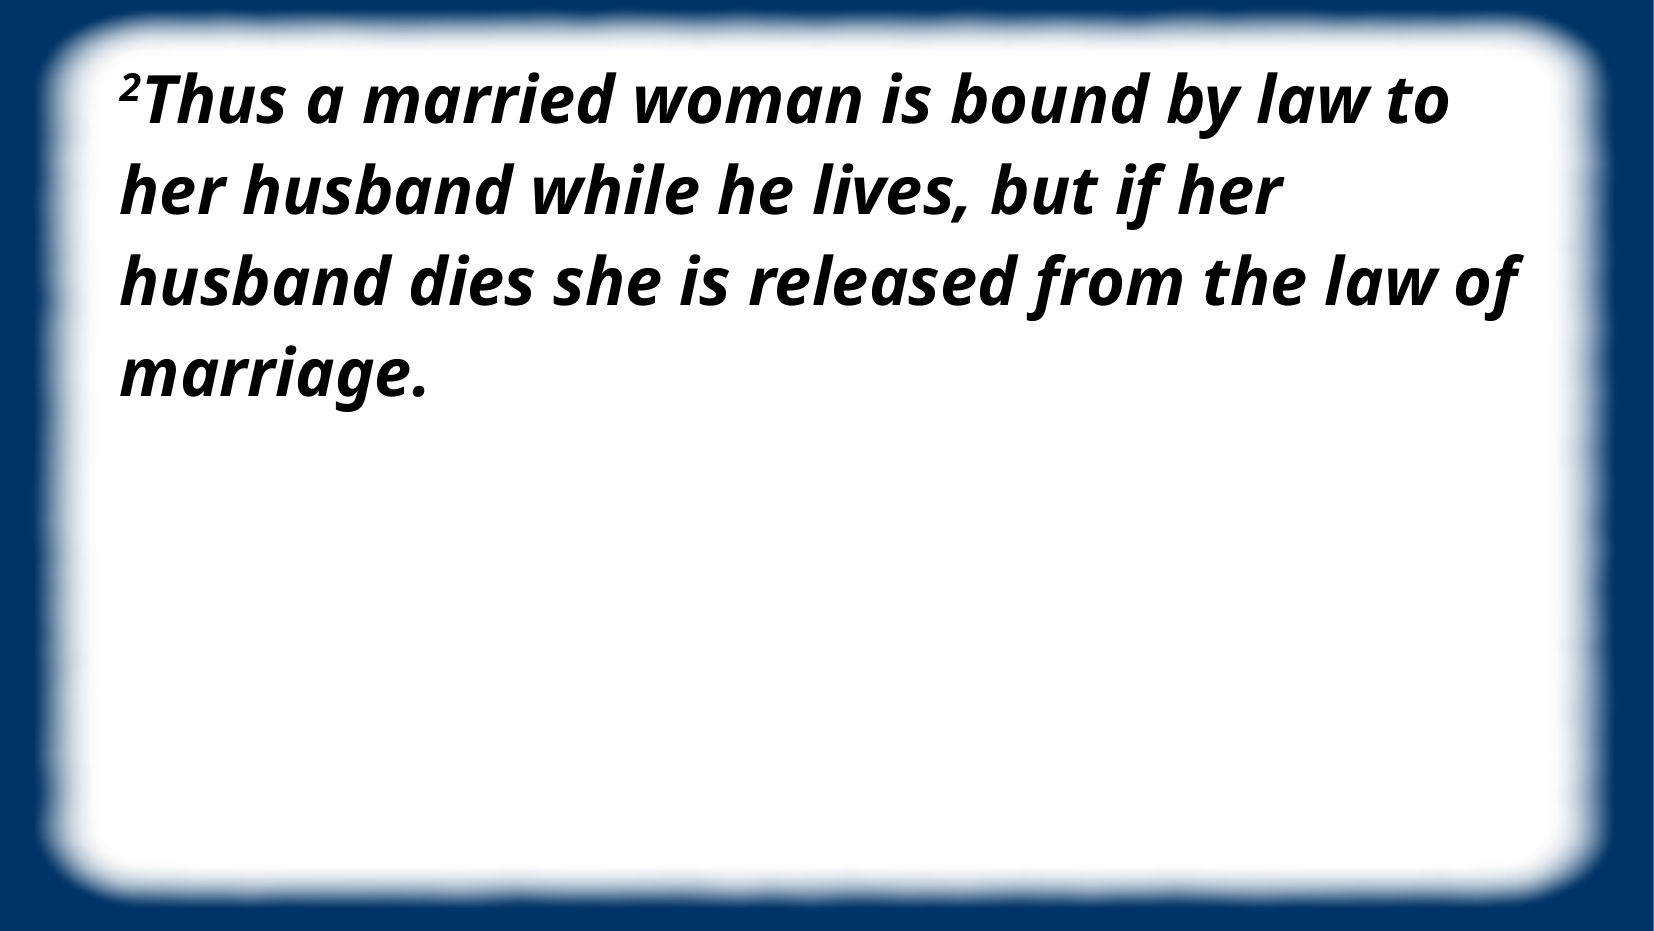

2Thus a married woman is bound by law to her husband while he lives, but if her husband dies she is released from the law of marriage.